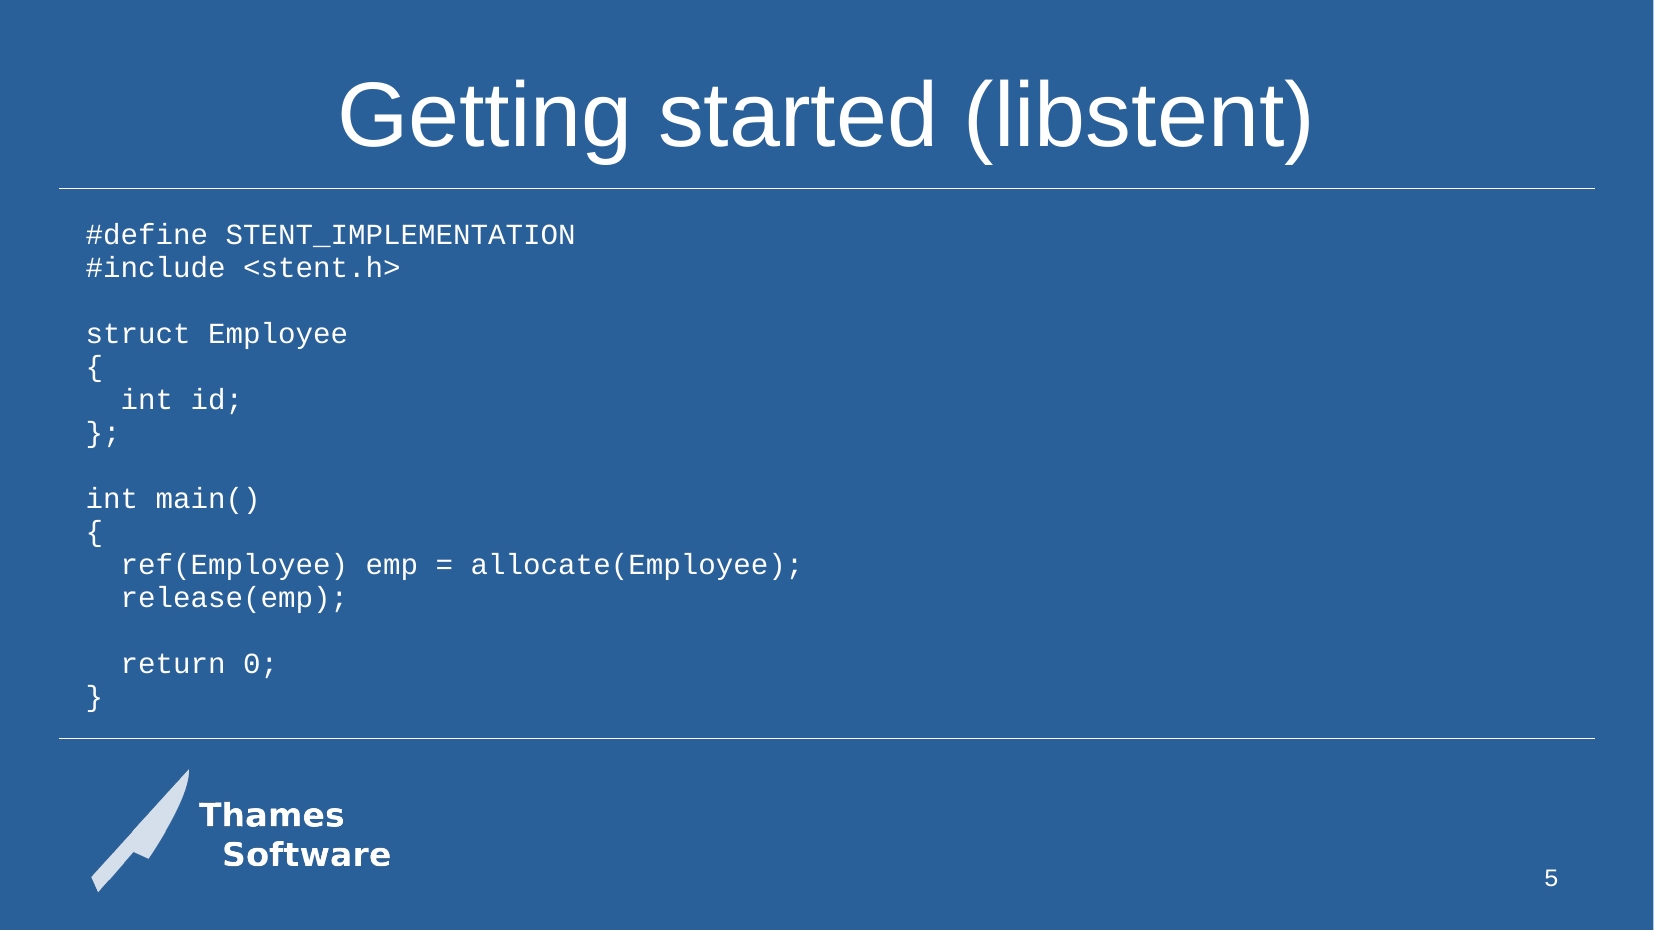

# Getting started (libstent)
#define STENT_IMPLEMENTATION
#include <stent.h>
struct Employee
{
 int id;
};
int main()
{
 ref(Employee) emp = allocate(Employee);
 release(emp);
 return 0;
}